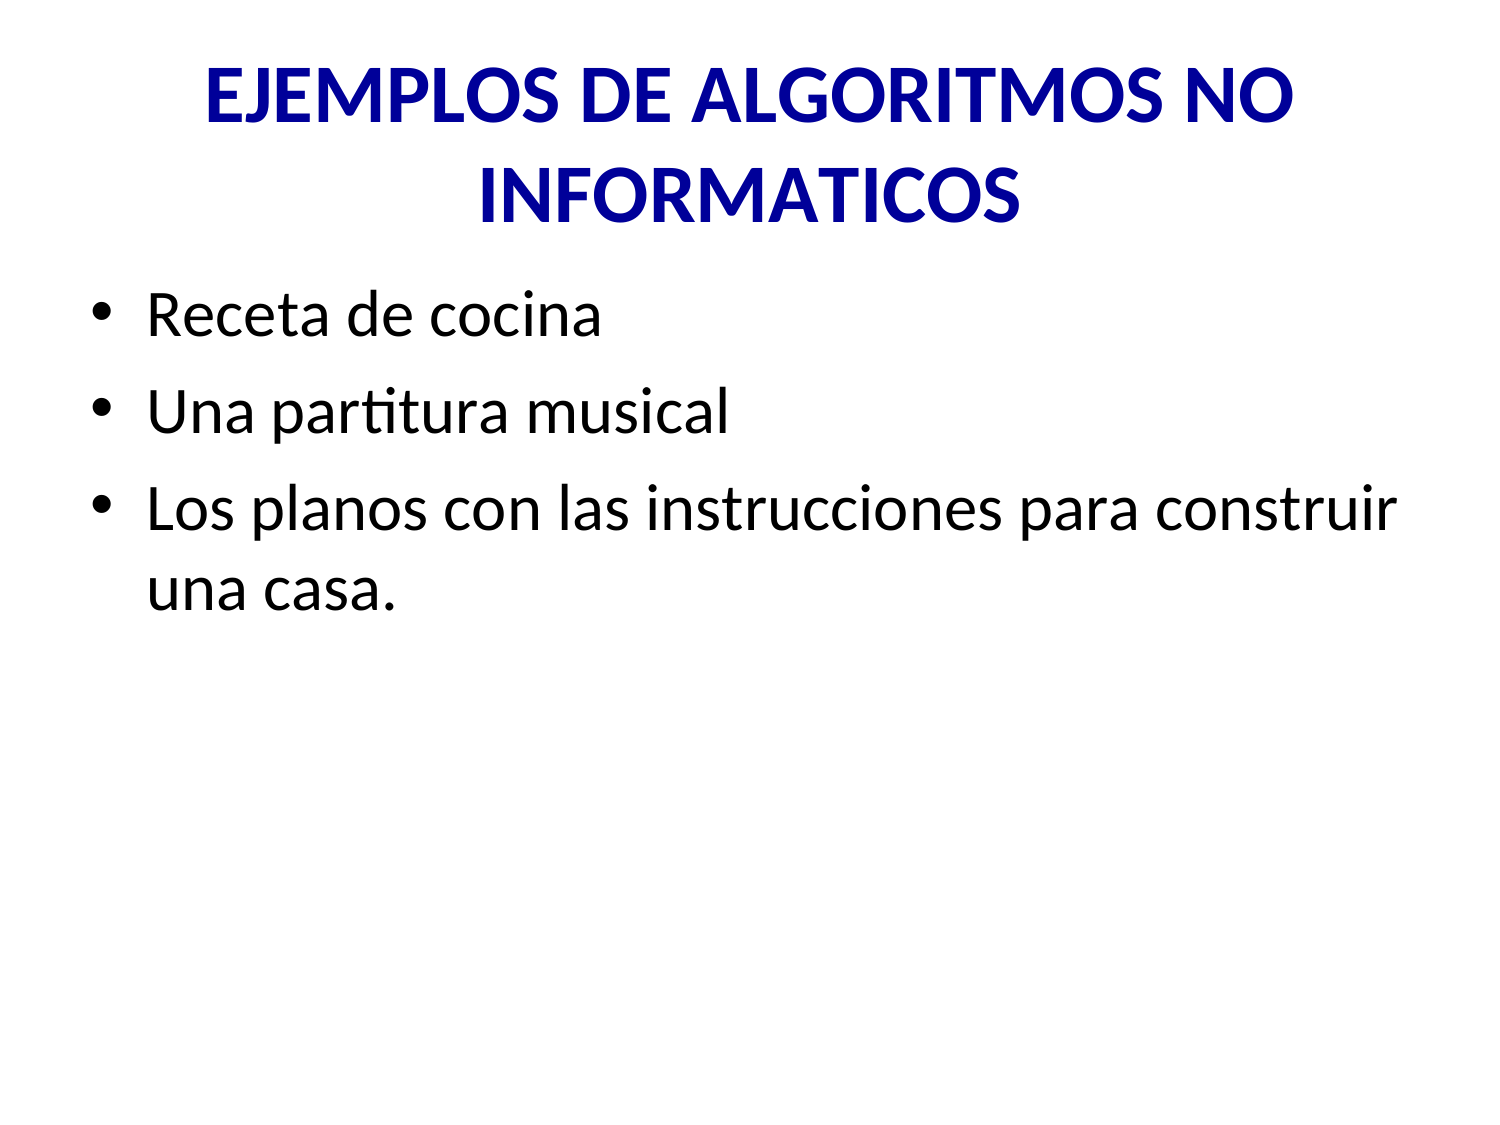

# EJEMPLOS DE ALGORITMOS NO INFORMATICOS
Receta de cocina
Una partitura musical
Los planos con las instrucciones para construir una casa.